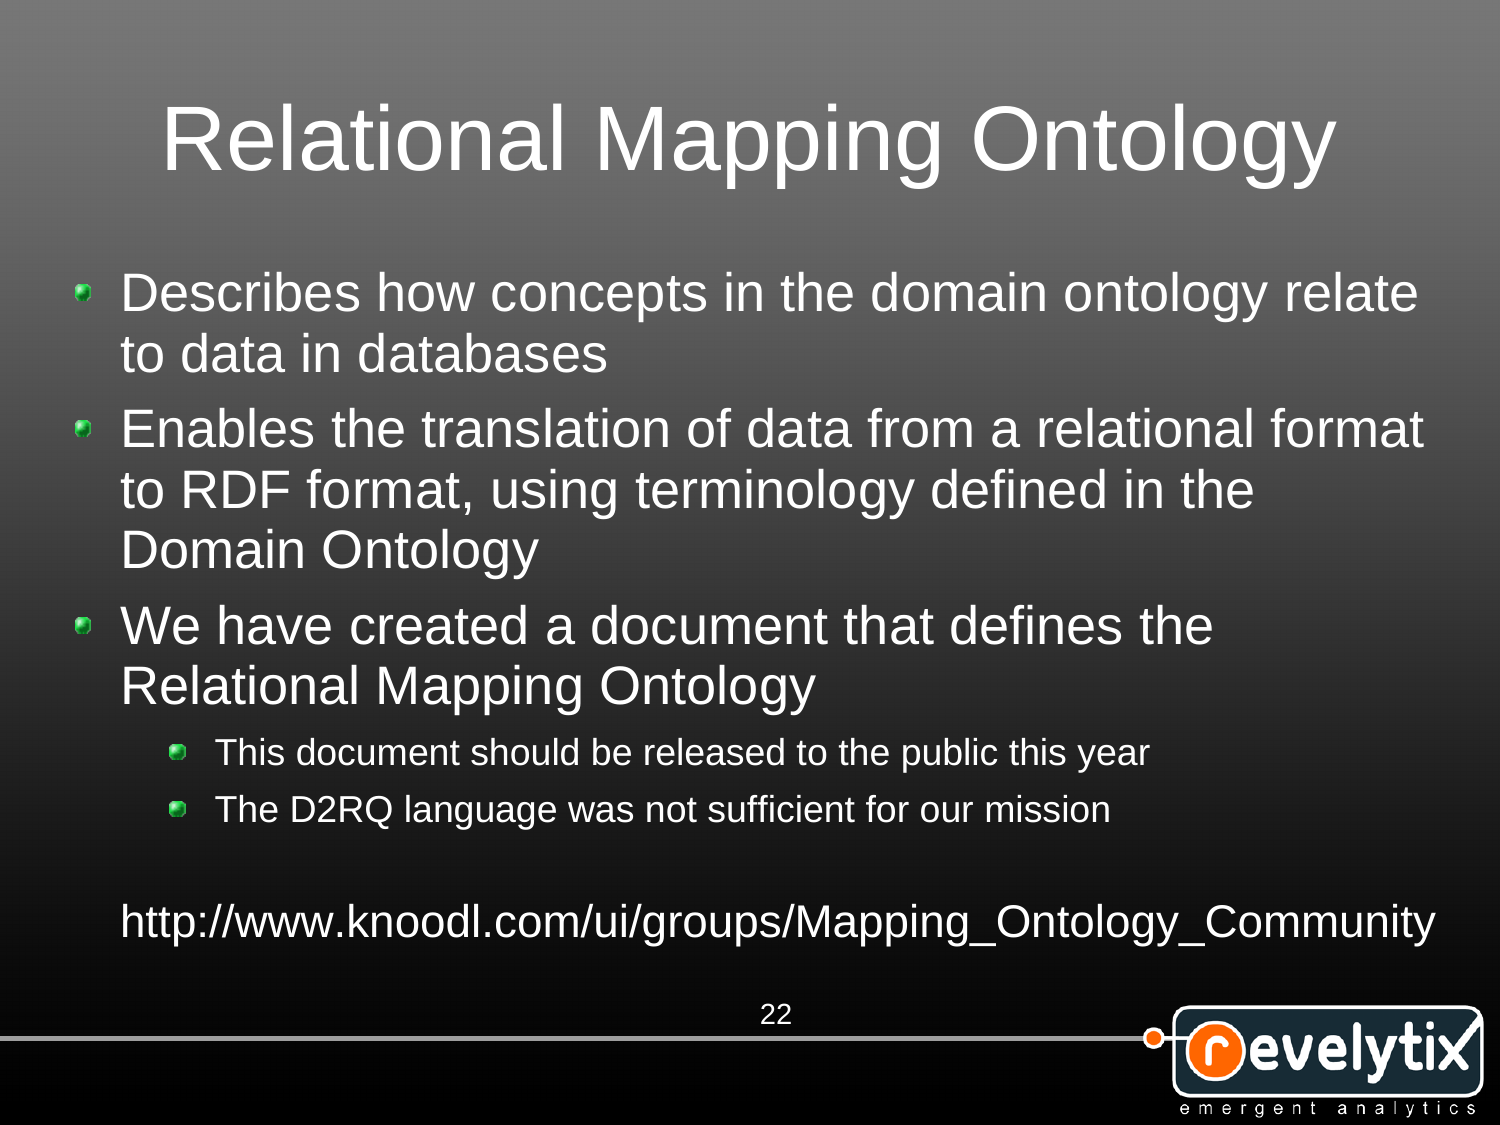

# Relational Mapping Ontology
Describes how concepts in the domain ontology relate to data in databases
Enables the translation of data from a relational format to RDF format, using terminology defined in the Domain Ontology
We have created a document that defines the Relational Mapping Ontology
This document should be released to the public this year
The D2RQ language was not sufficient for our mission
 http://www.knoodl.com/ui/groups/Mapping_Ontology_Community
22